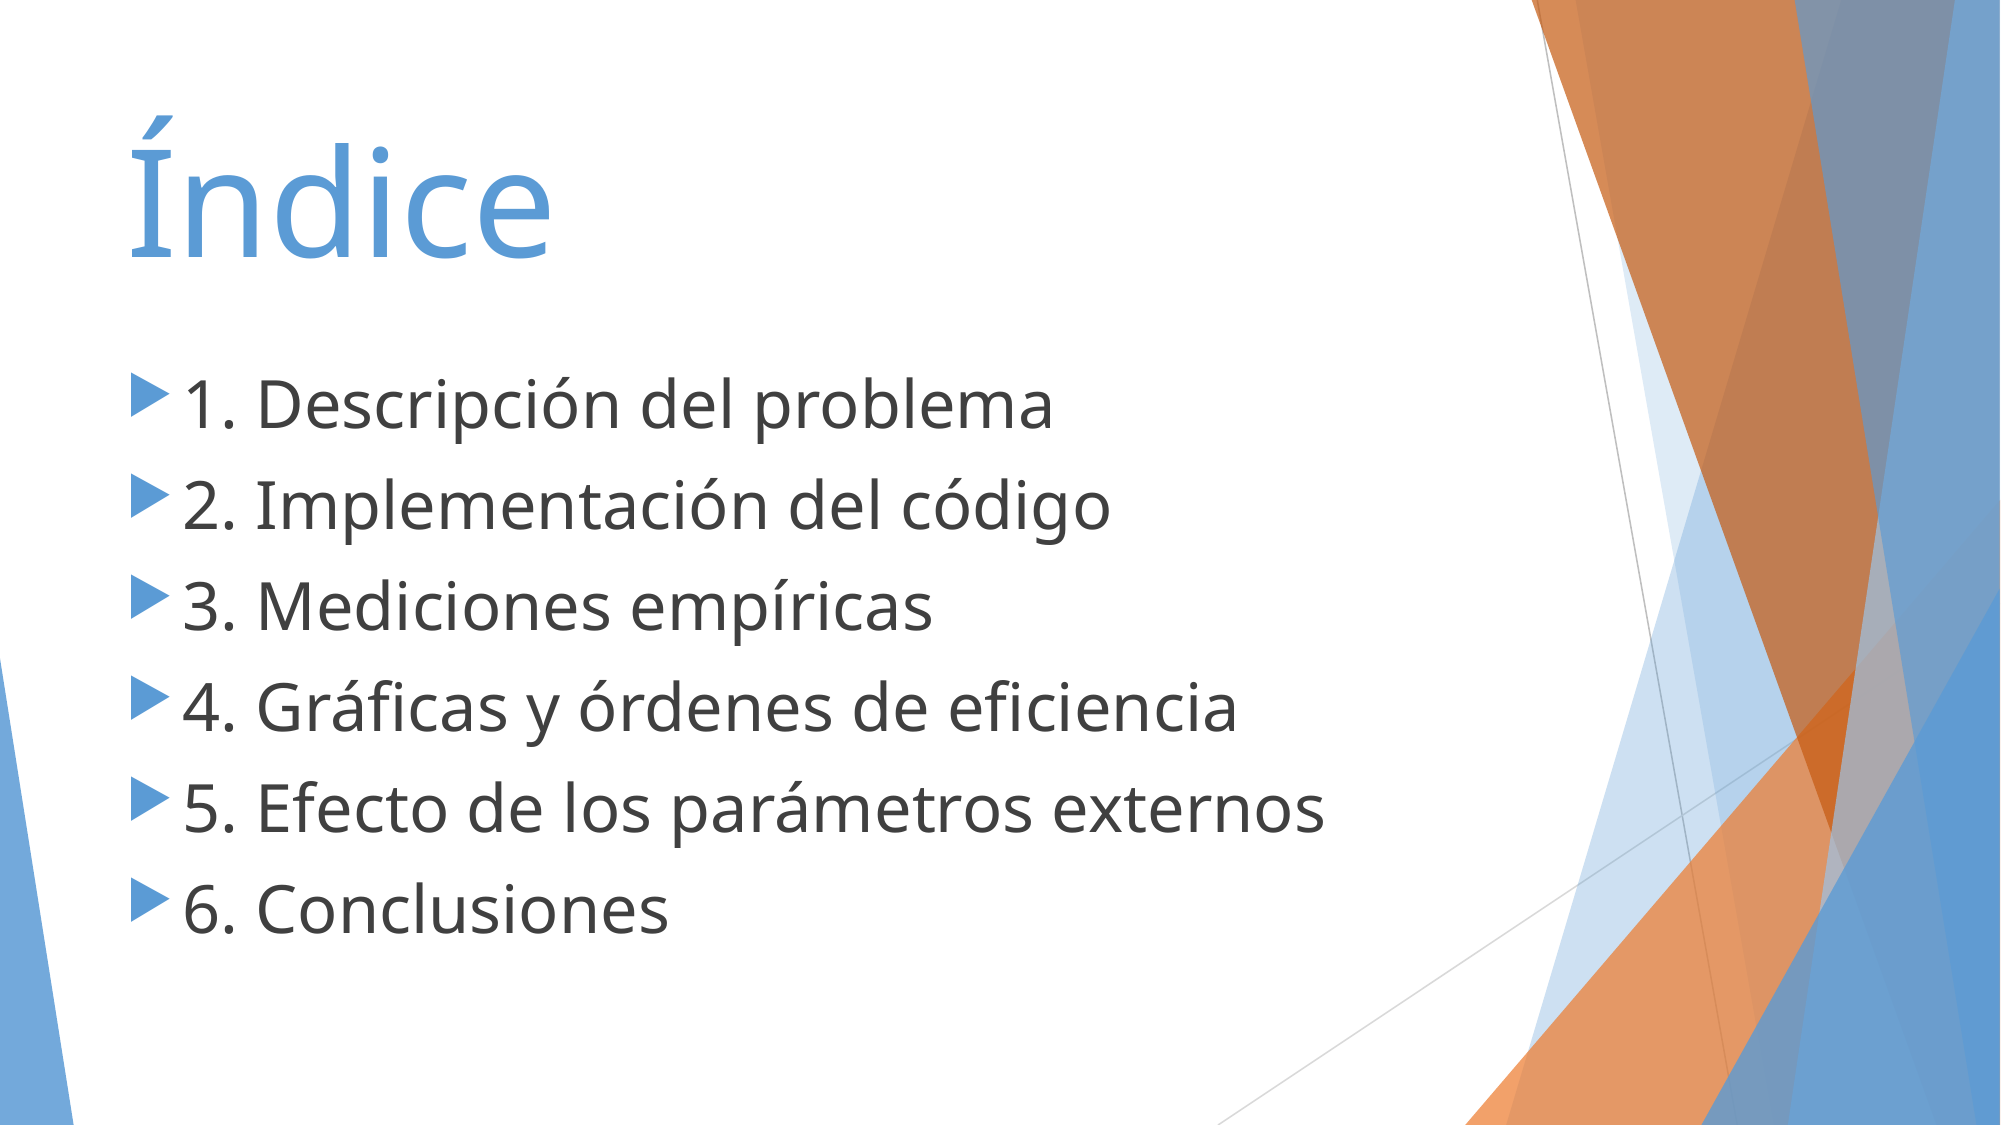

# Índice
1. Descripción del problema
2. Implementación del código
3. Mediciones empíricas
4. Gráficas y órdenes de eficiencia
5. Efecto de los parámetros externos
6. Conclusiones